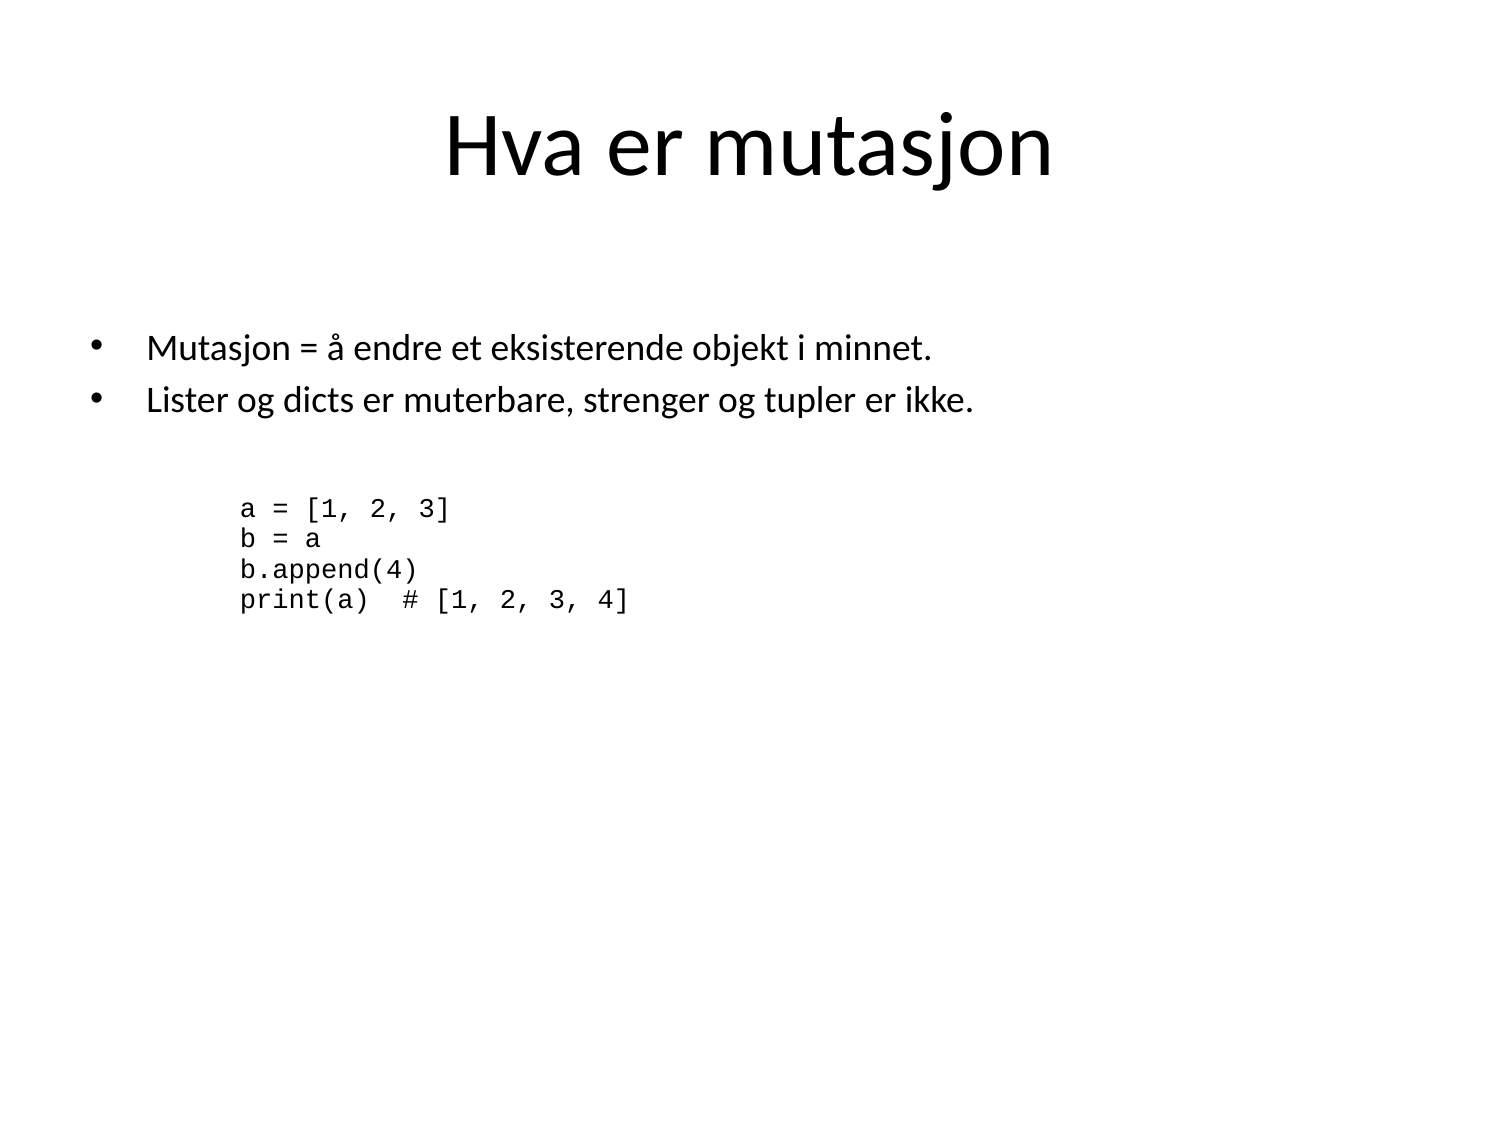

# Hva er mutasjon
Mutasjon = å endre et eksisterende objekt i minnet.
Lister og dicts er muterbare, strenger og tupler er ikke.
a = [1, 2, 3]
b = a
b.append(4)
print(a) # [1, 2, 3, 4]